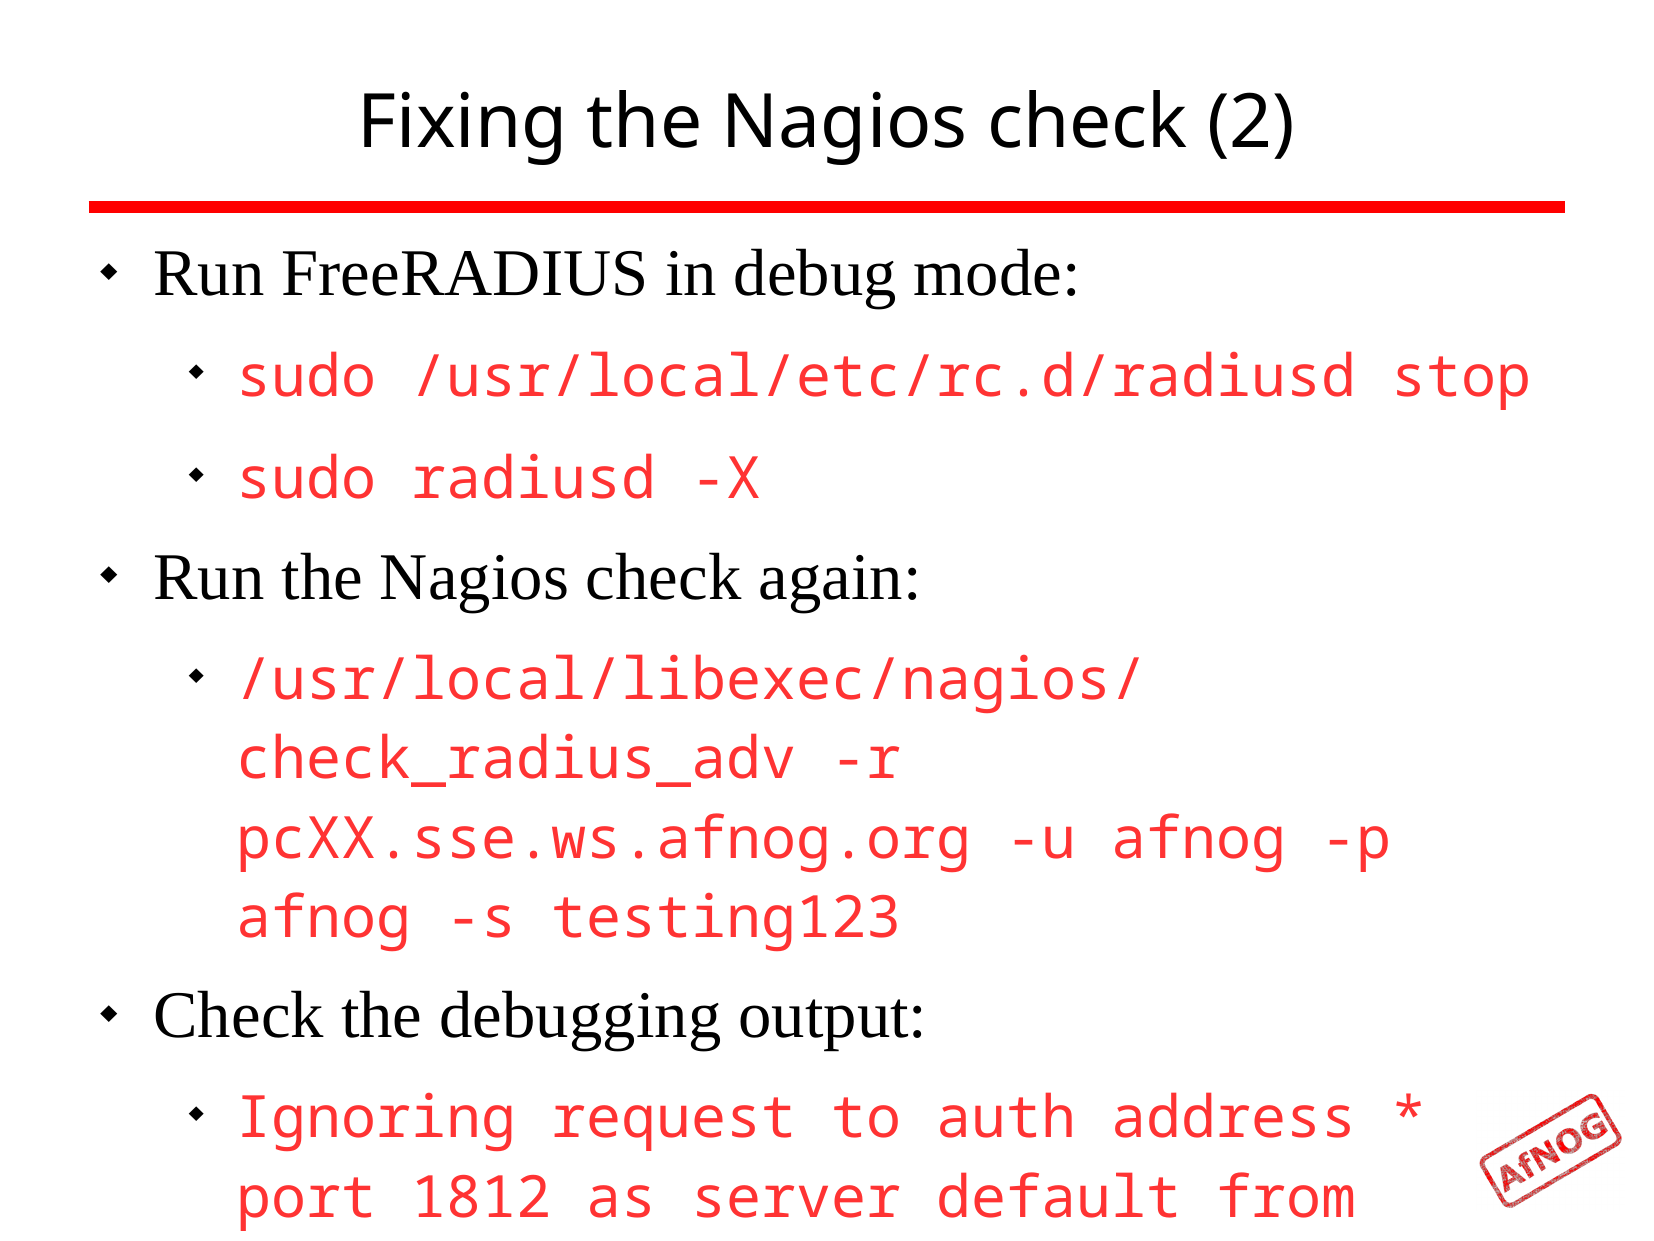

# Fixing the Nagios check (2)
Run FreeRADIUS in debug mode:
sudo /usr/local/etc/rc.d/radiusd stop
sudo radiusd -X
Run the Nagios check again:
/usr/local/libexec/nagios/check_radius_adv -r pcXX.sse.ws.afnog.org -u afnog -p afnog -s testing123
Check the debugging output:
Ignoring request to auth address * port 1812 as server default from unknown client 196.200.219.101 port 48550 proto udp
Server ignored request from 196.200.219.101